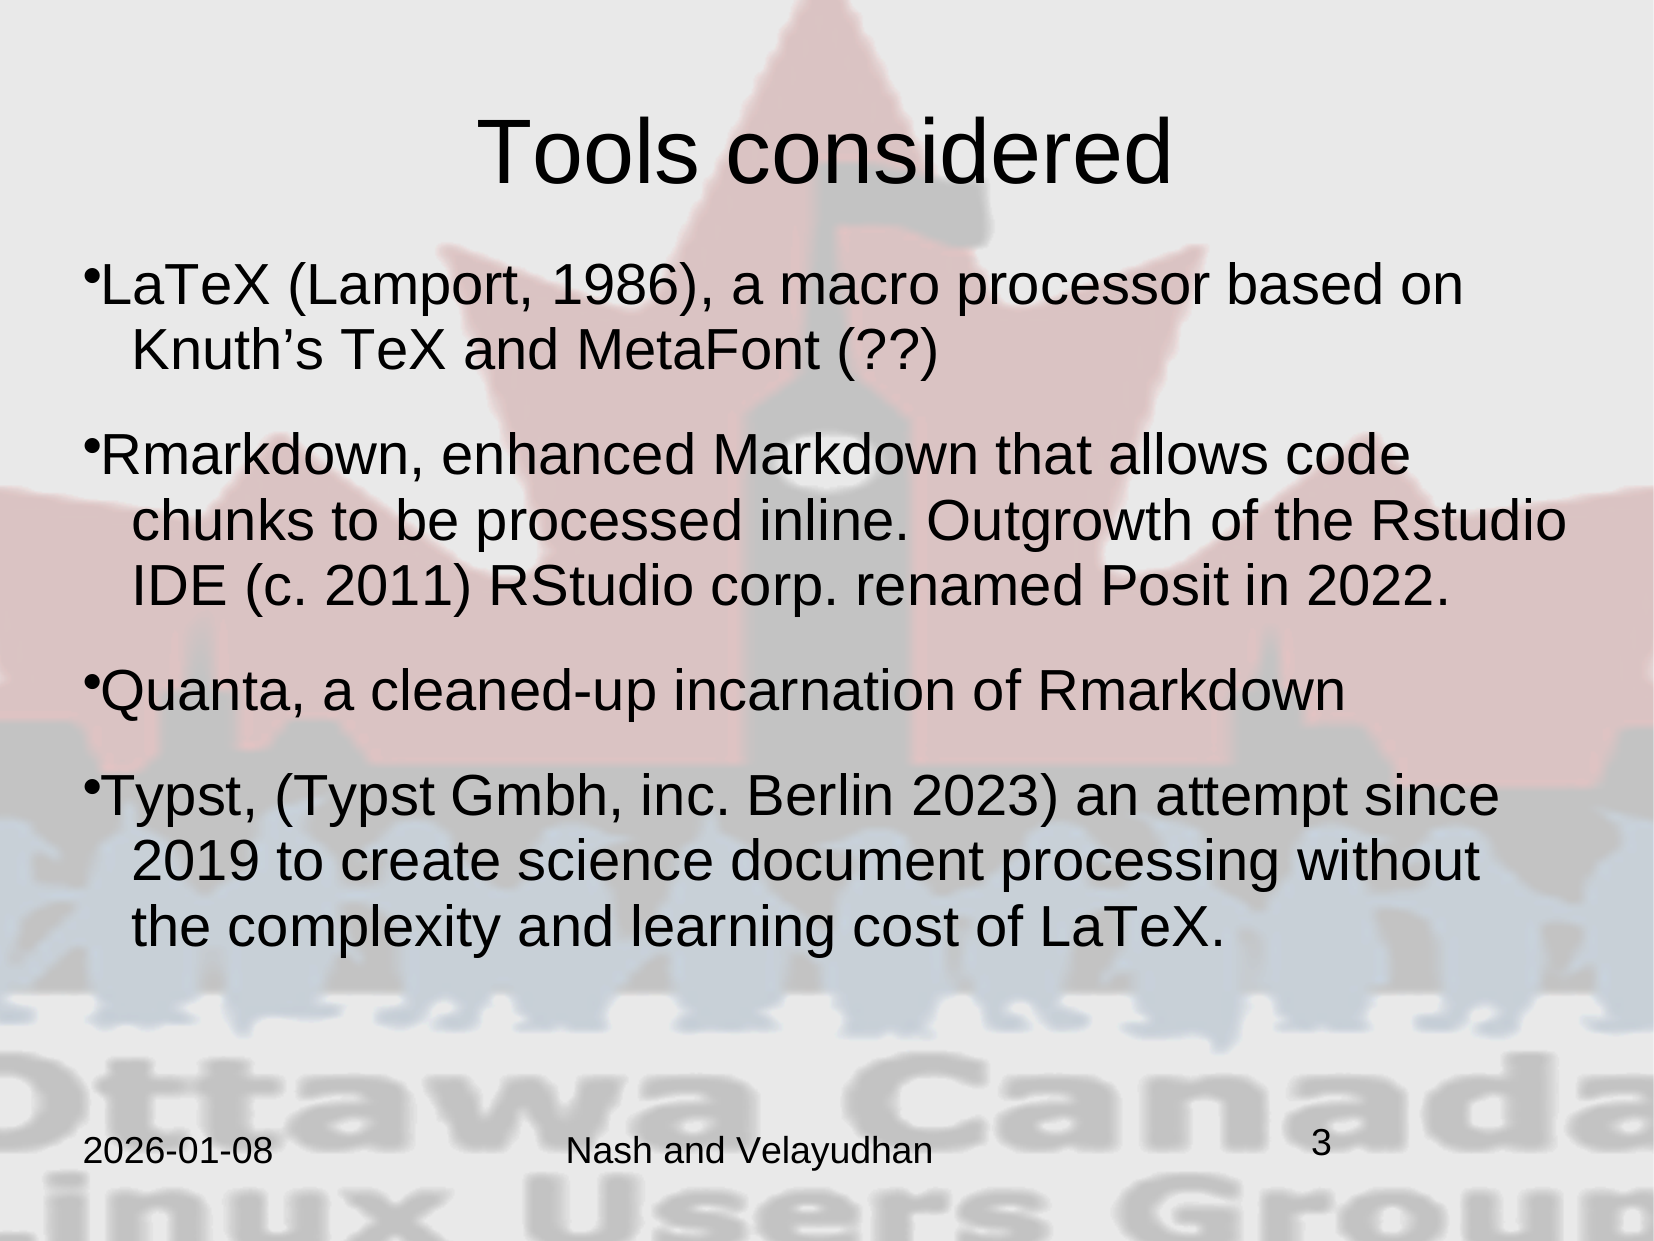

# Tools considered
LaTeX (Lamport, 1986), a macro processor based on Knuth’s TeX and MetaFont (??)
Rmarkdown, enhanced Markdown that allows code chunks to be processed inline. Outgrowth of the Rstudio IDE (c. 2011) RStudio corp. renamed Posit in 2022.
Quanta, a cleaned-up incarnation of Rmarkdown
Typst, (Typst Gmbh, inc. Berlin 2023) an attempt since 2019 to create science document processing without the complexity and learning cost of LaTeX.
3